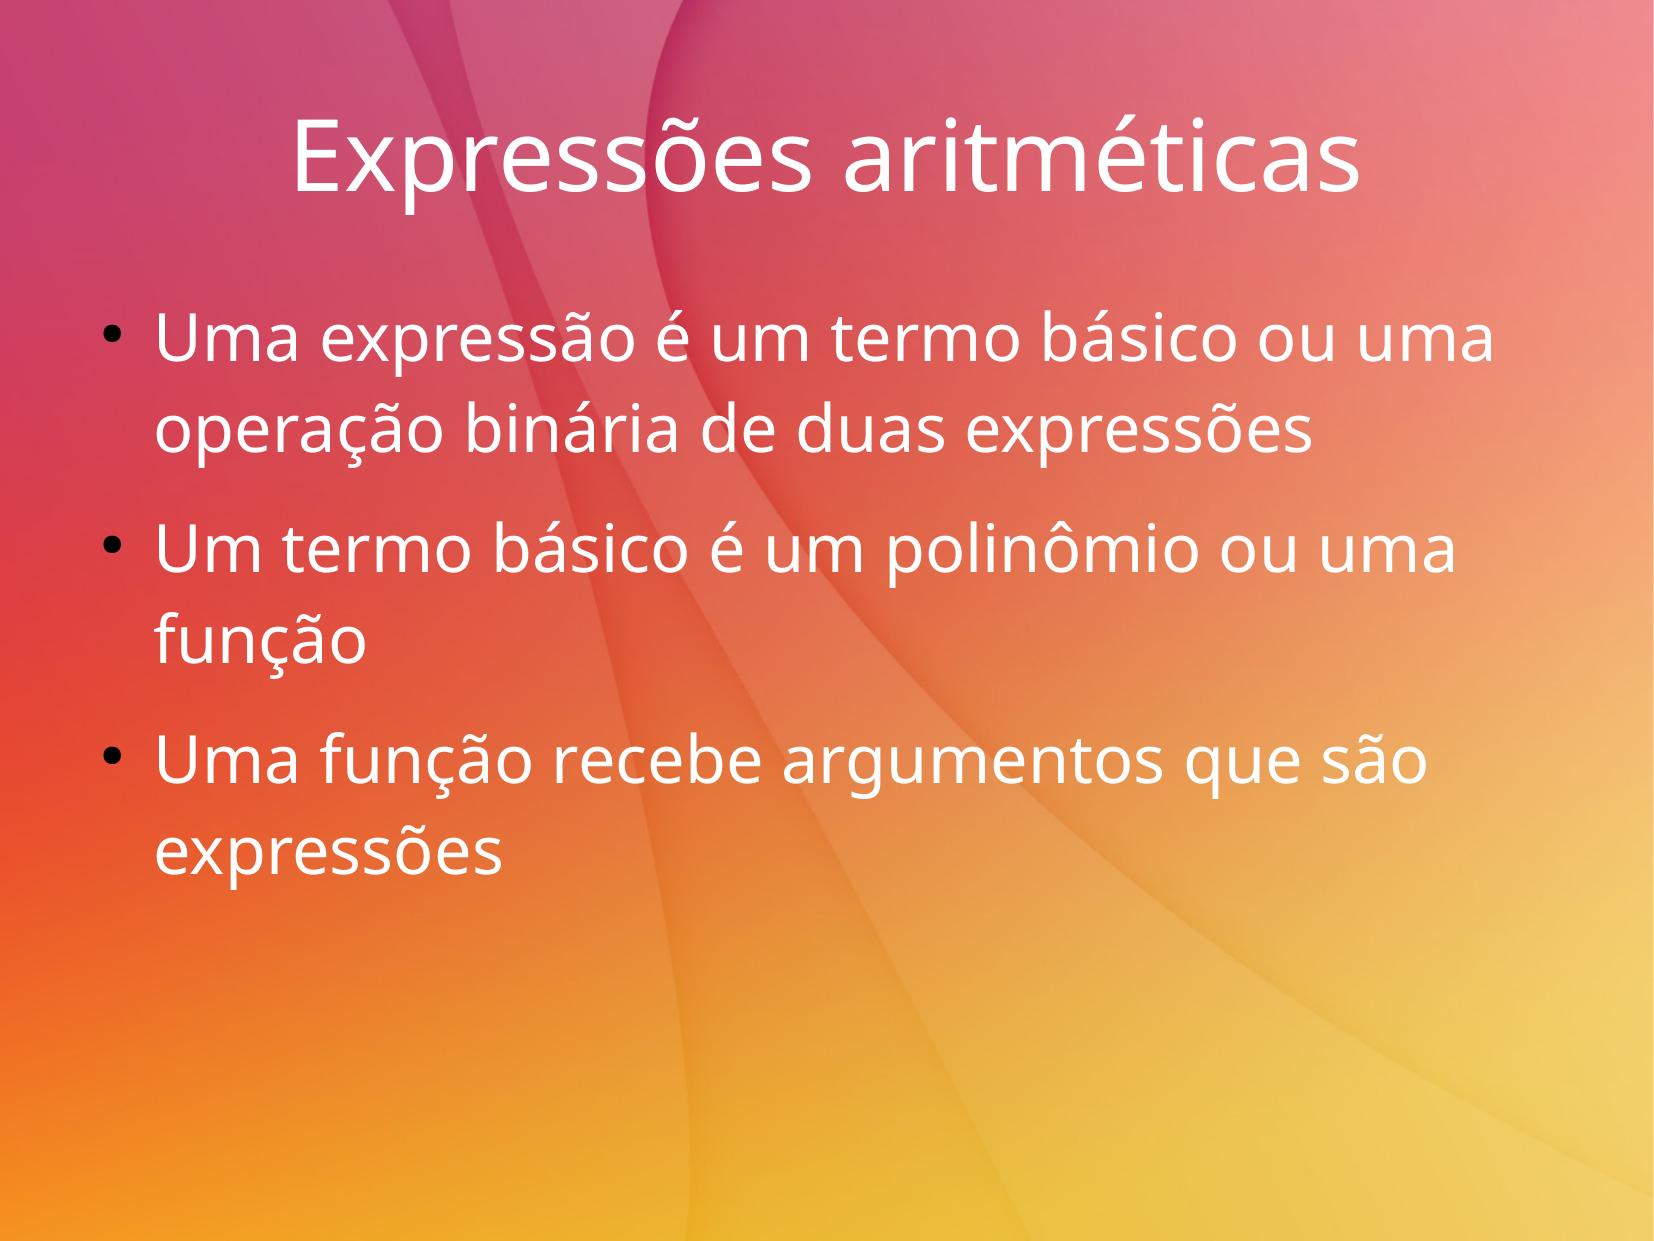

# Expressões aritméticas
Uma expressão é um termo básico ou uma operação binária de duas expressões
Um termo básico é um polinômio ou uma função
Uma função recebe argumentos que são expressões